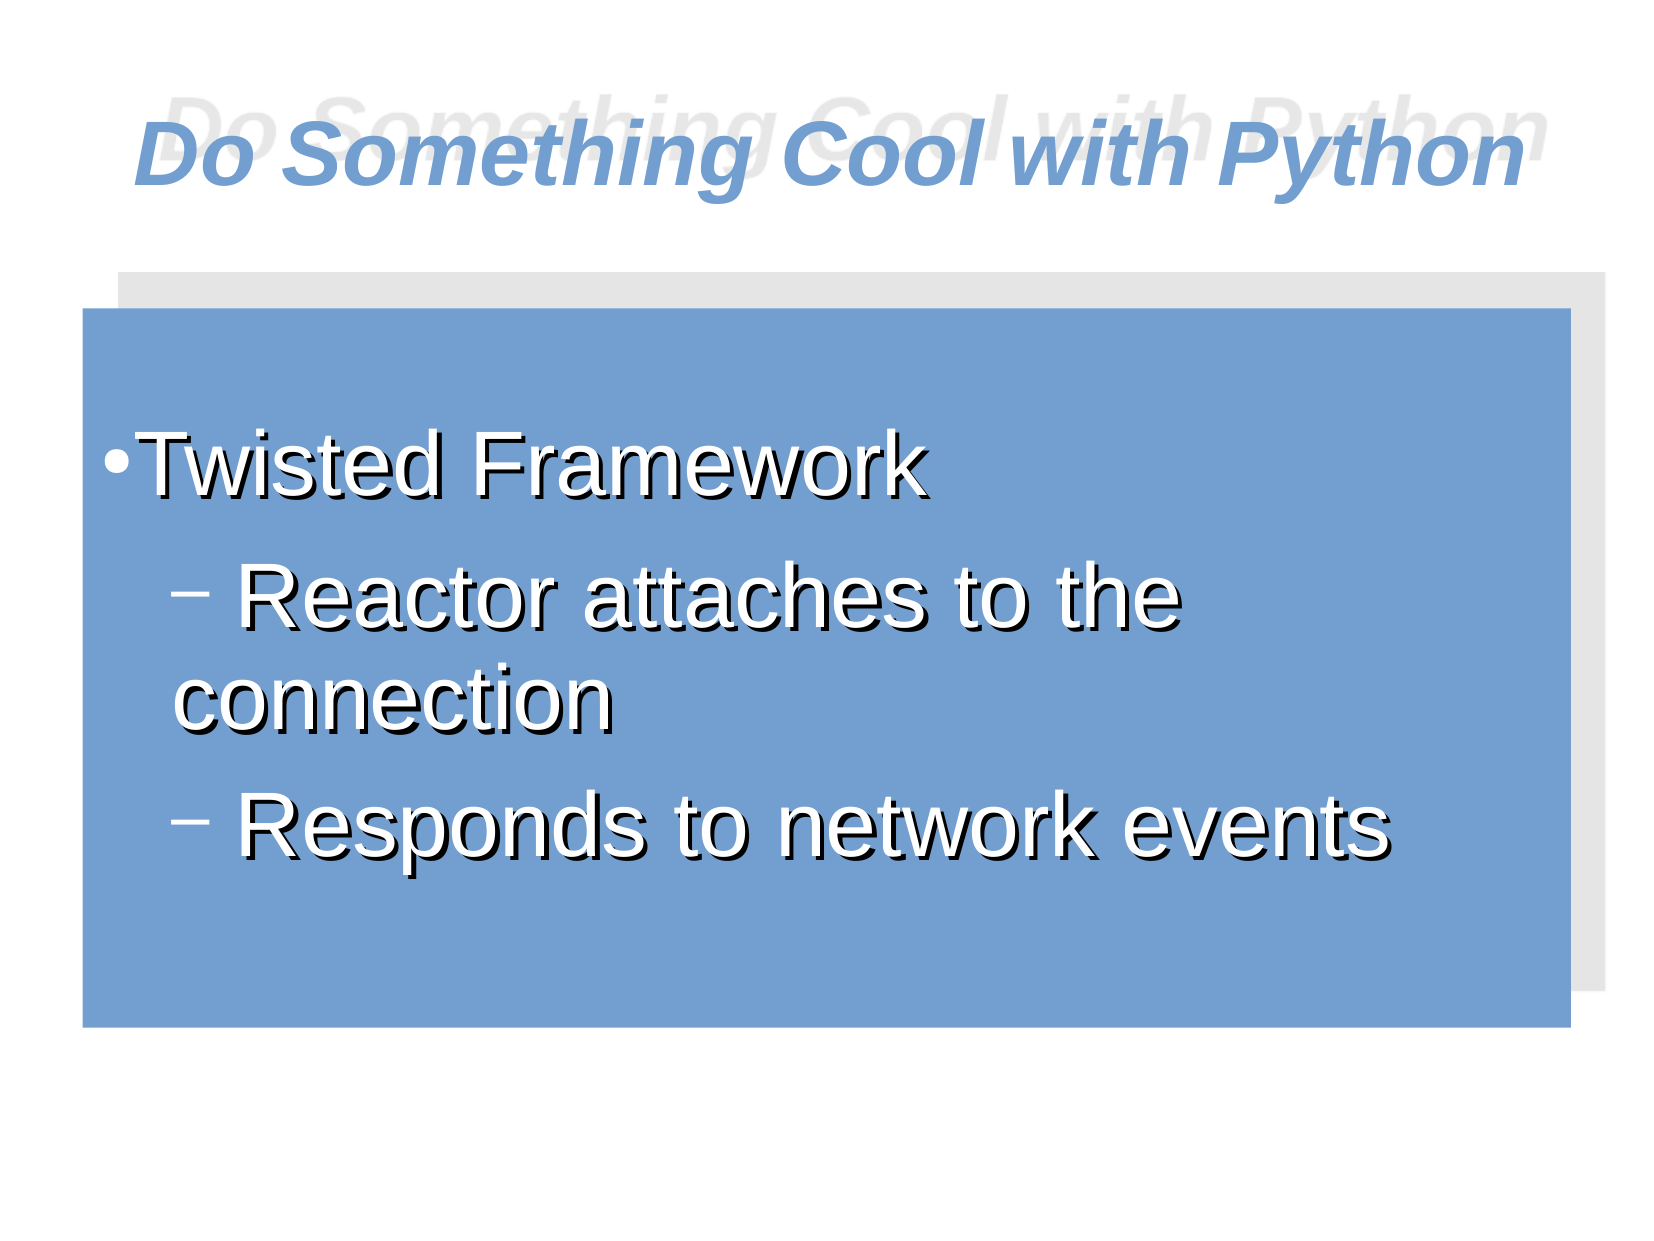

# Do Something Cool with Python
Twisted Framework
 Reactor attaches to the connection
 Responds to network events